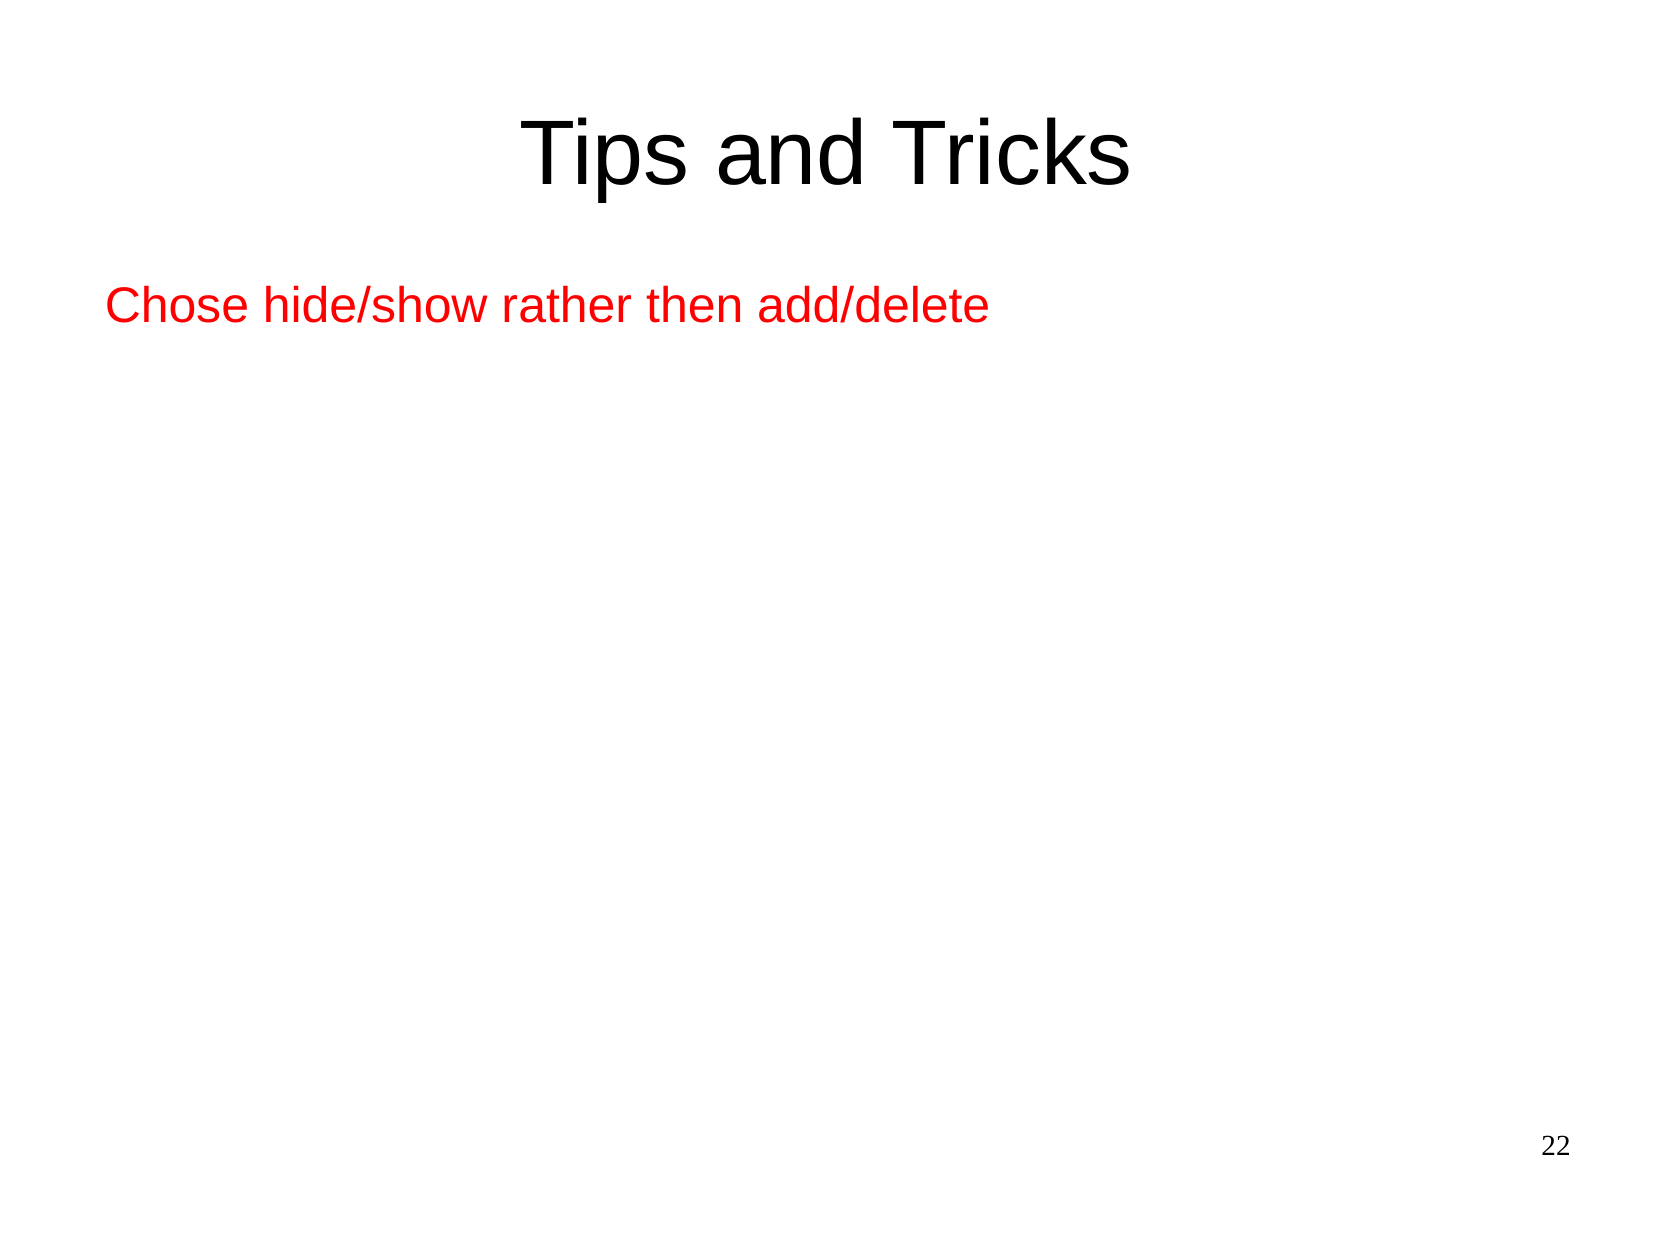

# Tips and Tricks
Chose hide/show rather then add/delete
22